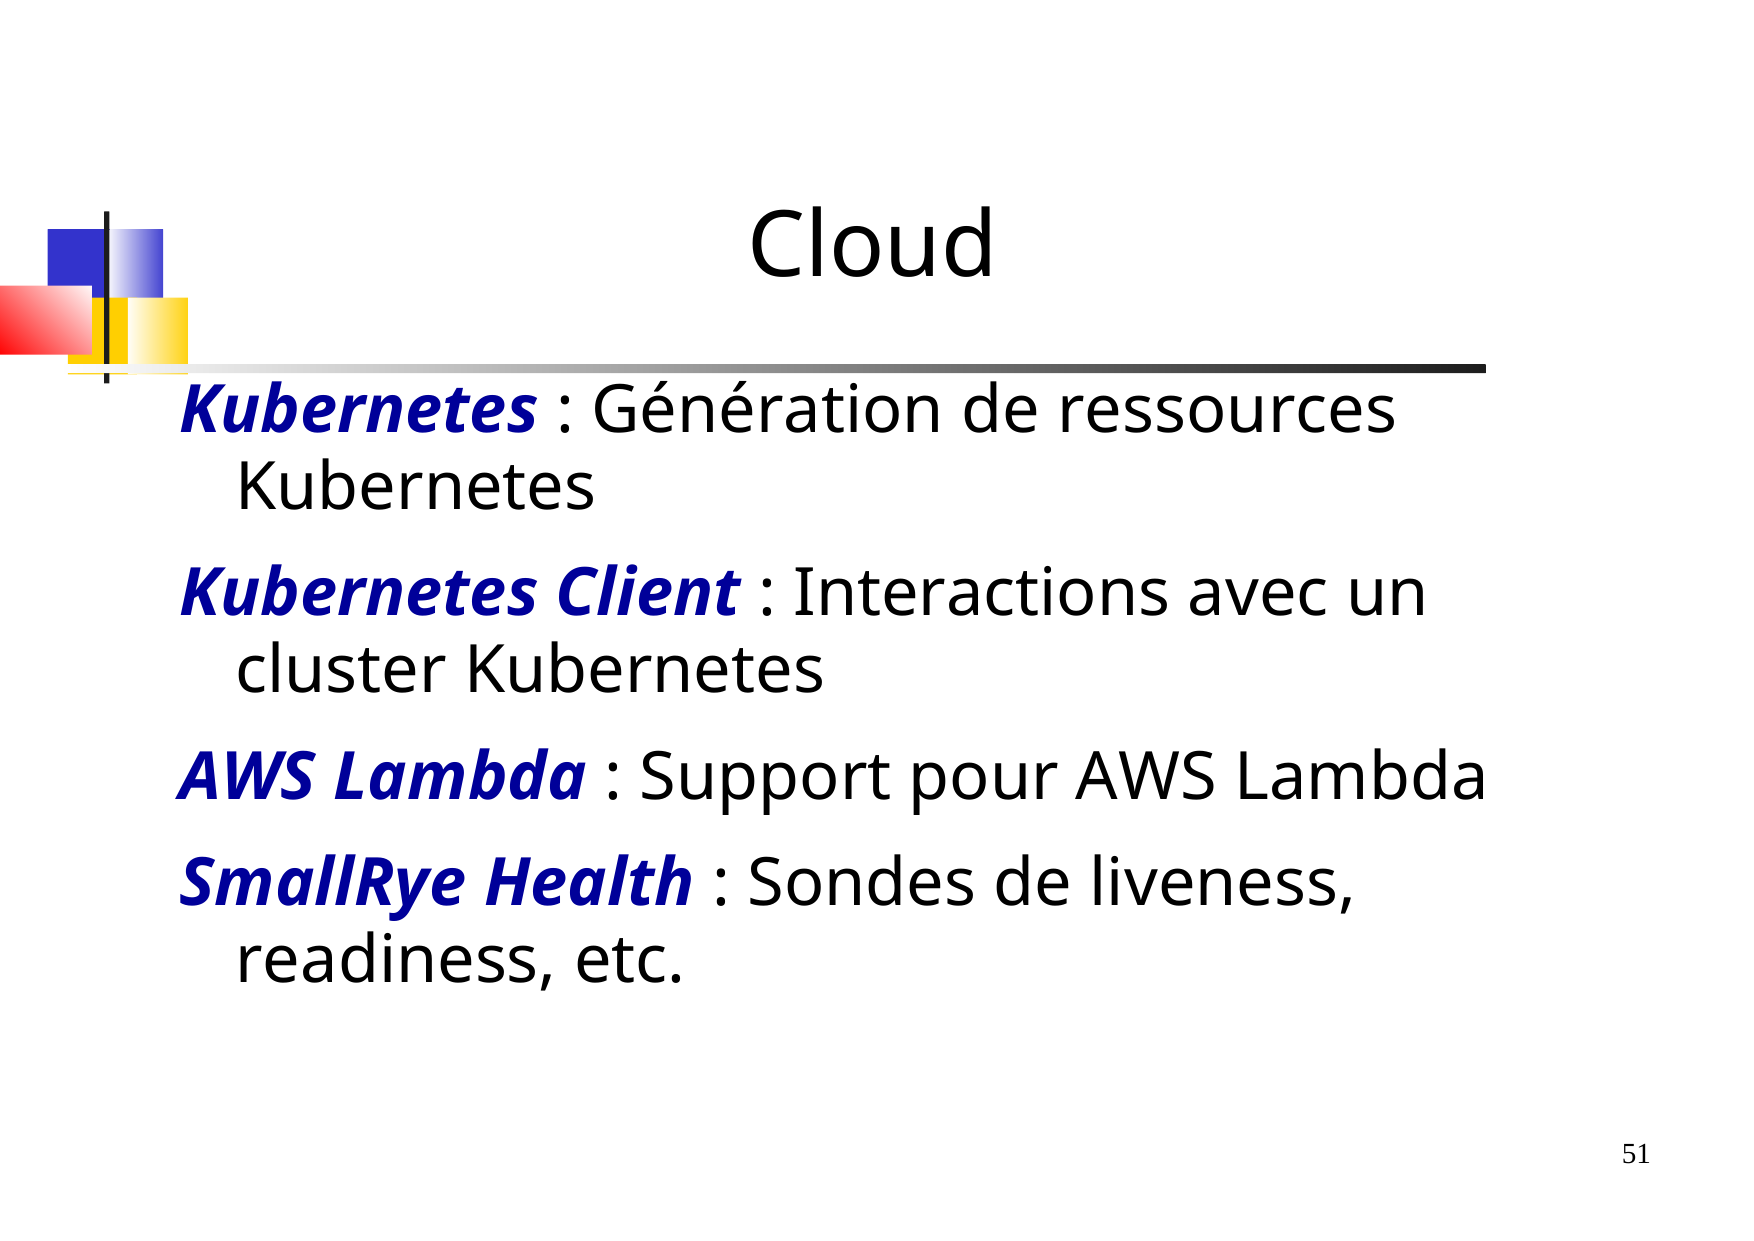

# Cloud
Kubernetes : Génération de ressources Kubernetes
Kubernetes Client : Interactions avec un cluster Kubernetes
AWS Lambda : Support pour AWS Lambda
SmallRye Health : Sondes de liveness, readiness, etc.